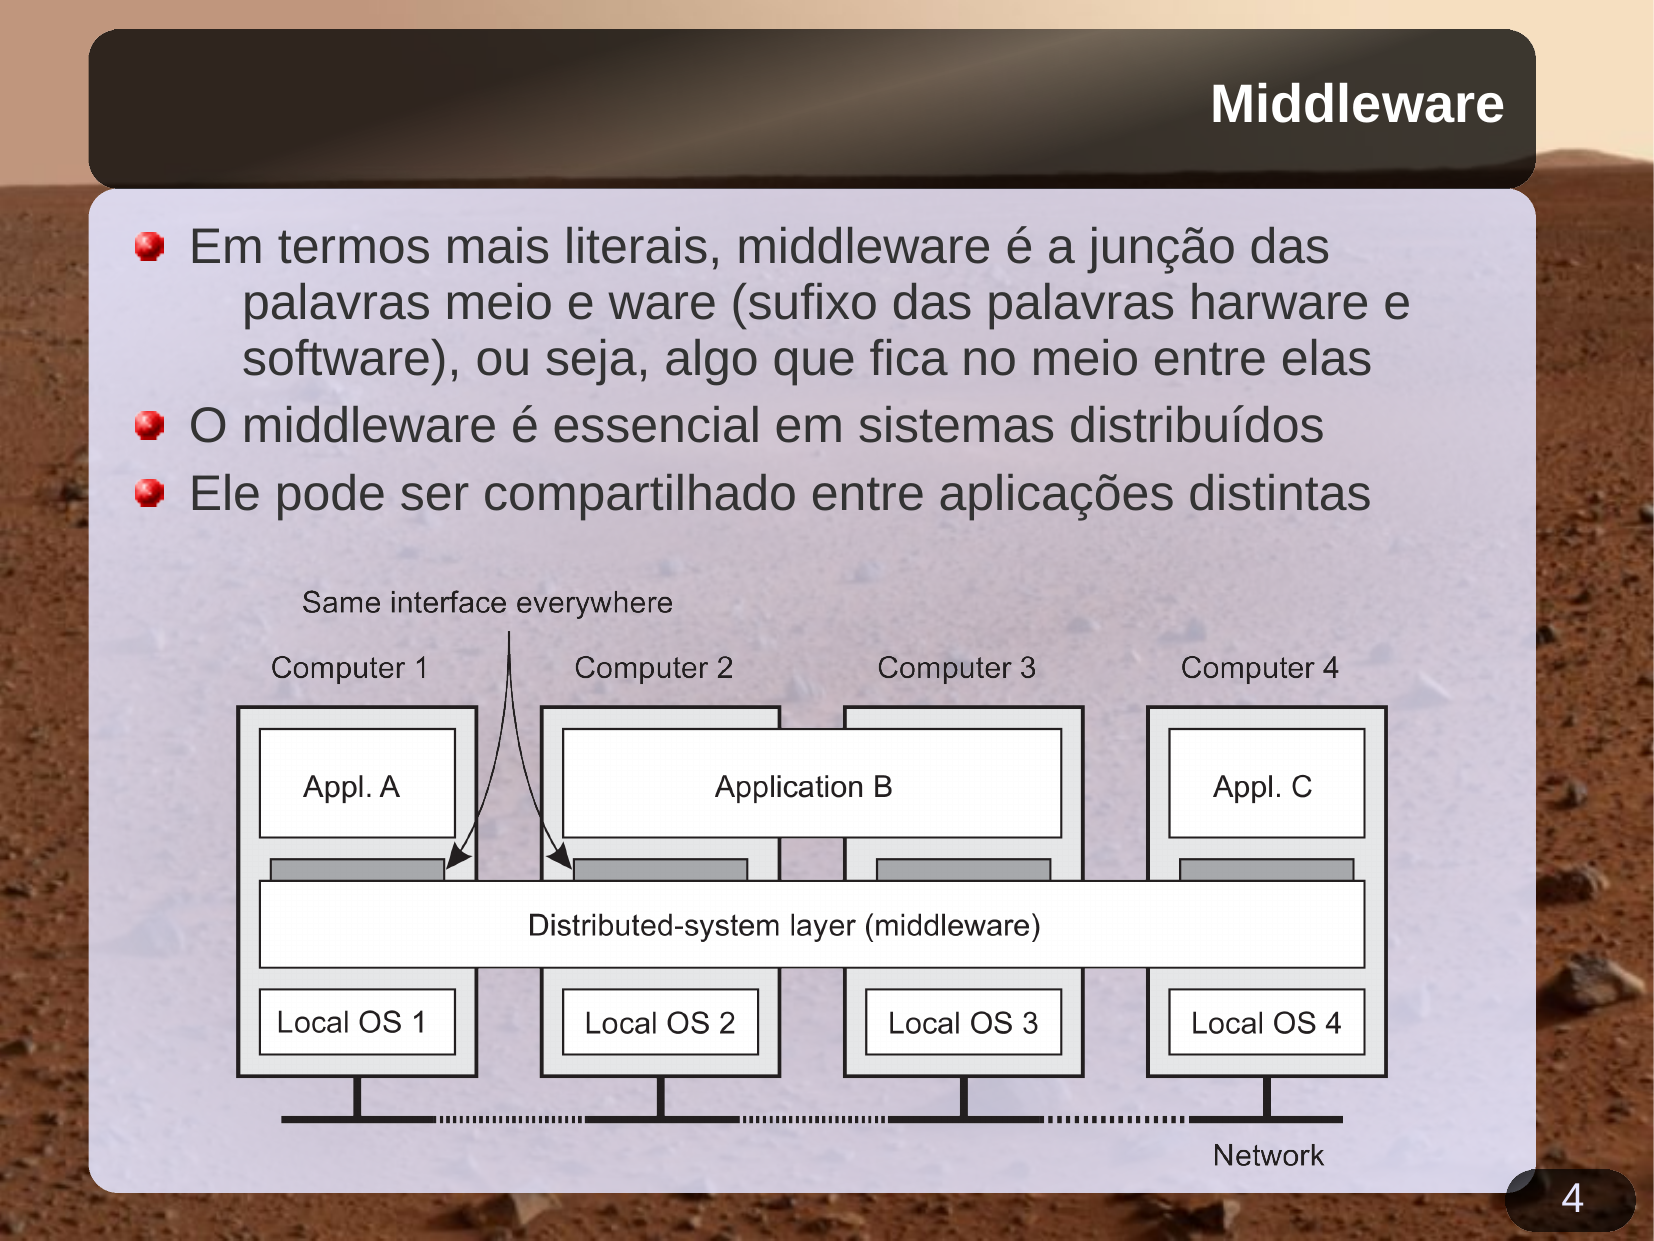

# Middleware
Em termos mais literais, middleware é a junção das palavras meio e ware (sufixo das palavras harware e software), ou seja, algo que fica no meio entre elas
O middleware é essencial em sistemas distribuídos
Ele pode ser compartilhado entre aplicações distintas